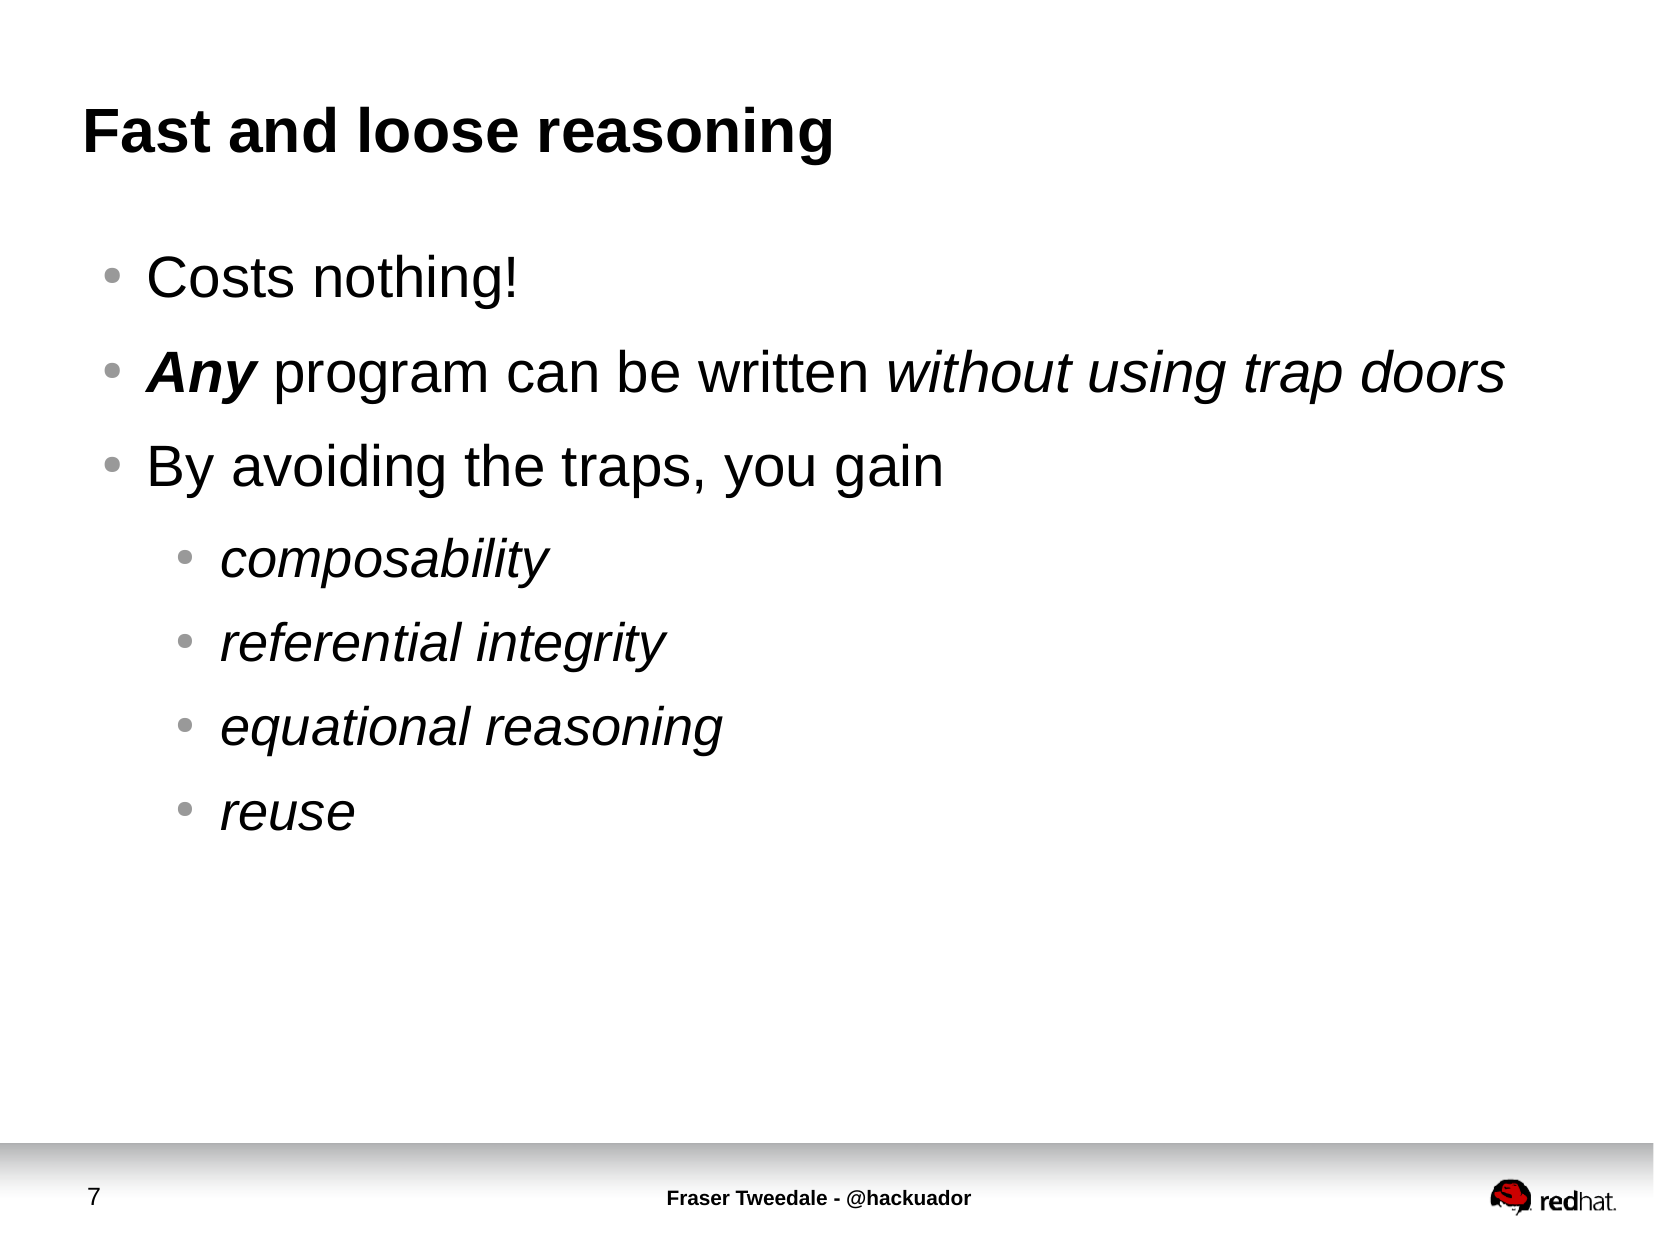

# Fast and loose reasoning
Costs nothing!
Any program can be written without using trap doors
By avoiding the traps, you gain
composability
referential integrity
equational reasoning
reuse